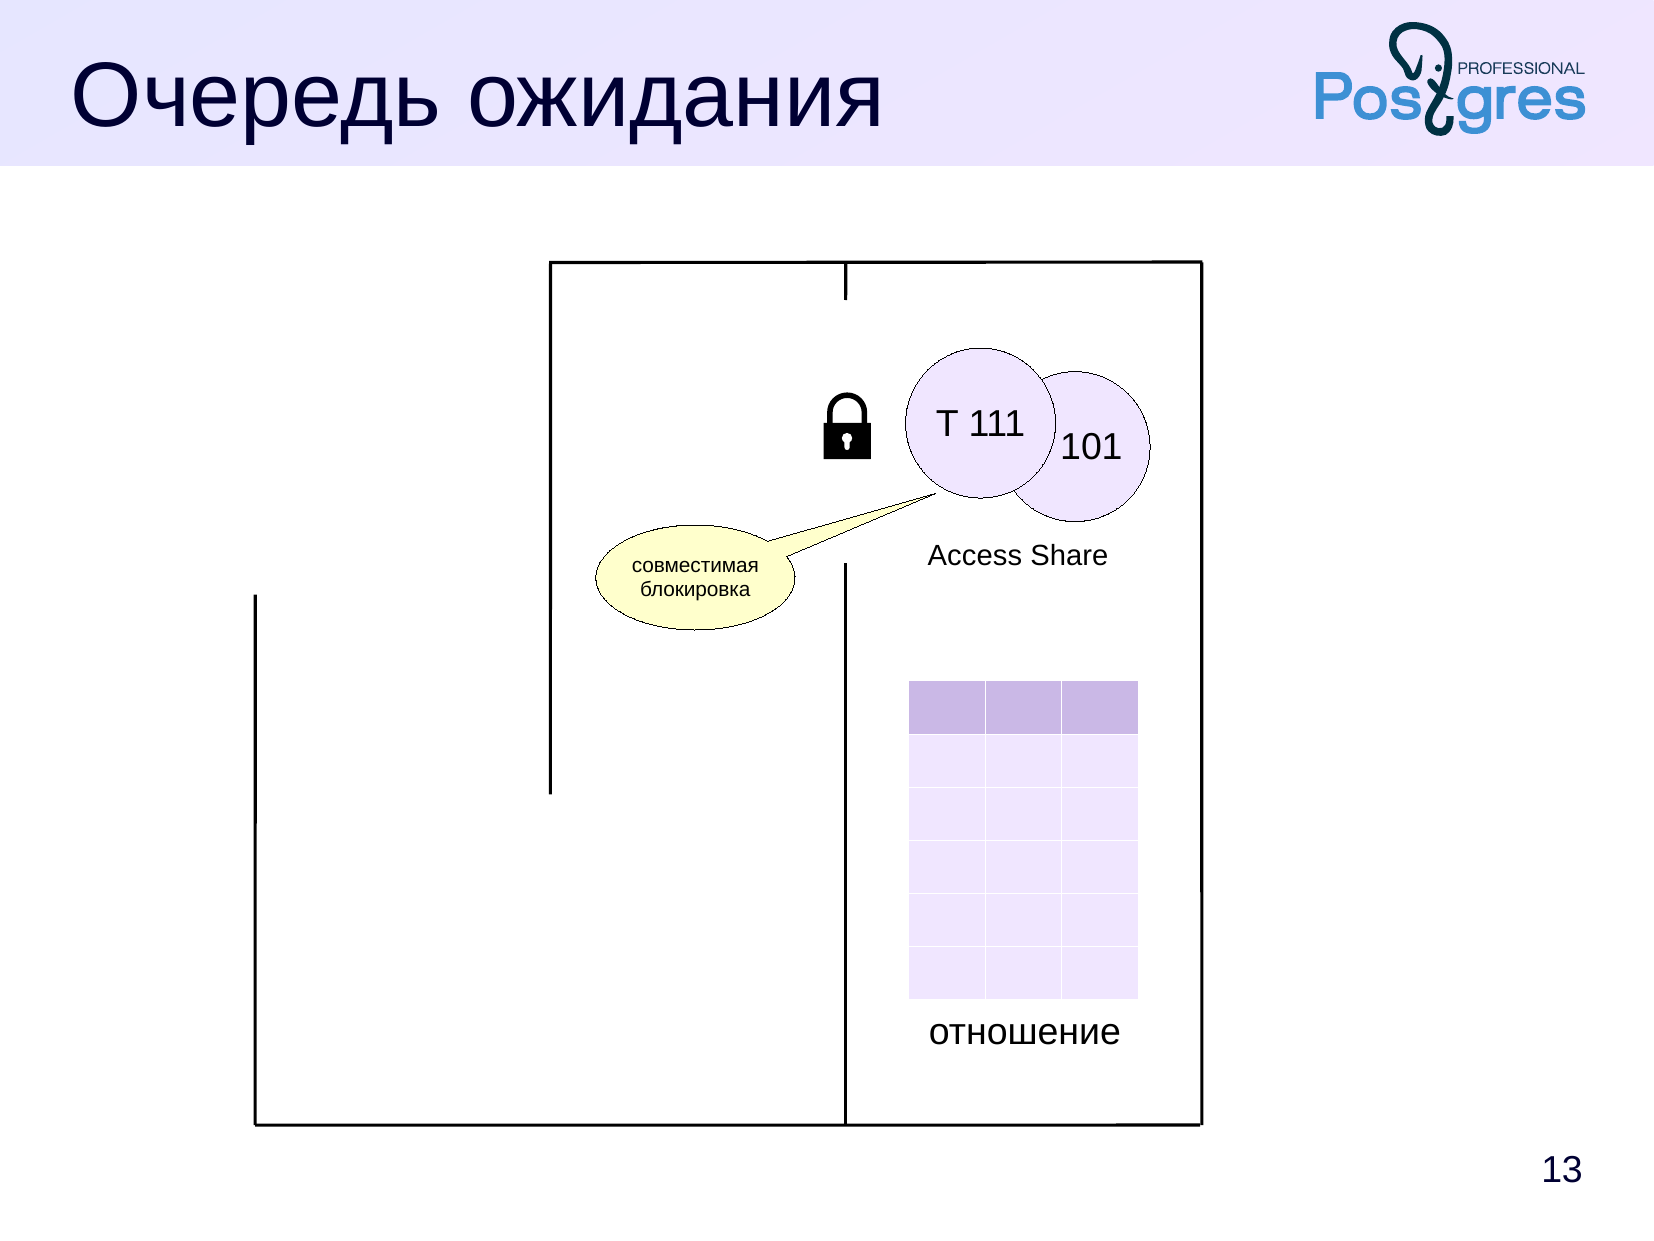

# Очередь ожидания
T 111
T 101
совместимая
блокировка
Access Share
отношение